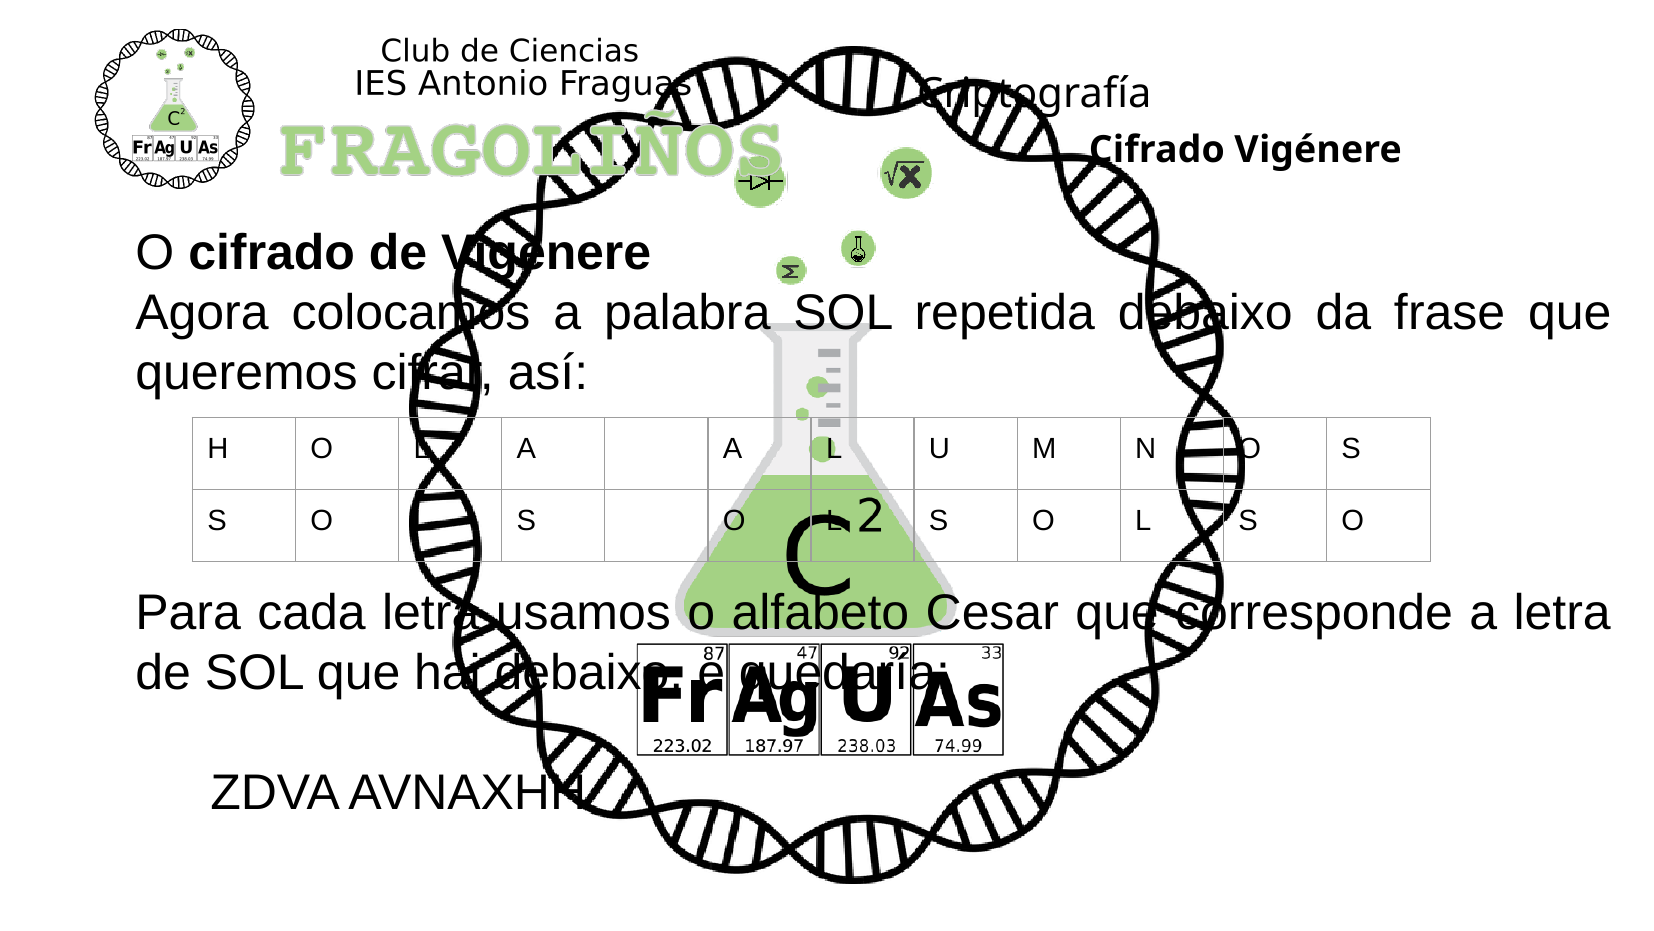

Criptografía
Cifrado Vigénere
O cifrado de Vigenere
Agora colocamos a palabra SOL repetida debaixo da frase que queremos cifrar, así:
Para cada letra usamos o alfabeto Cesar que corresponde a letra de SOL que hai debaixo, e quedaría:
	ZDVA AVNAXHH
| H | O | L | A | | A | L | U | M | N | O | S |
| --- | --- | --- | --- | --- | --- | --- | --- | --- | --- | --- | --- |
| S | O | L | S | | O | L | S | O | L | S | O |